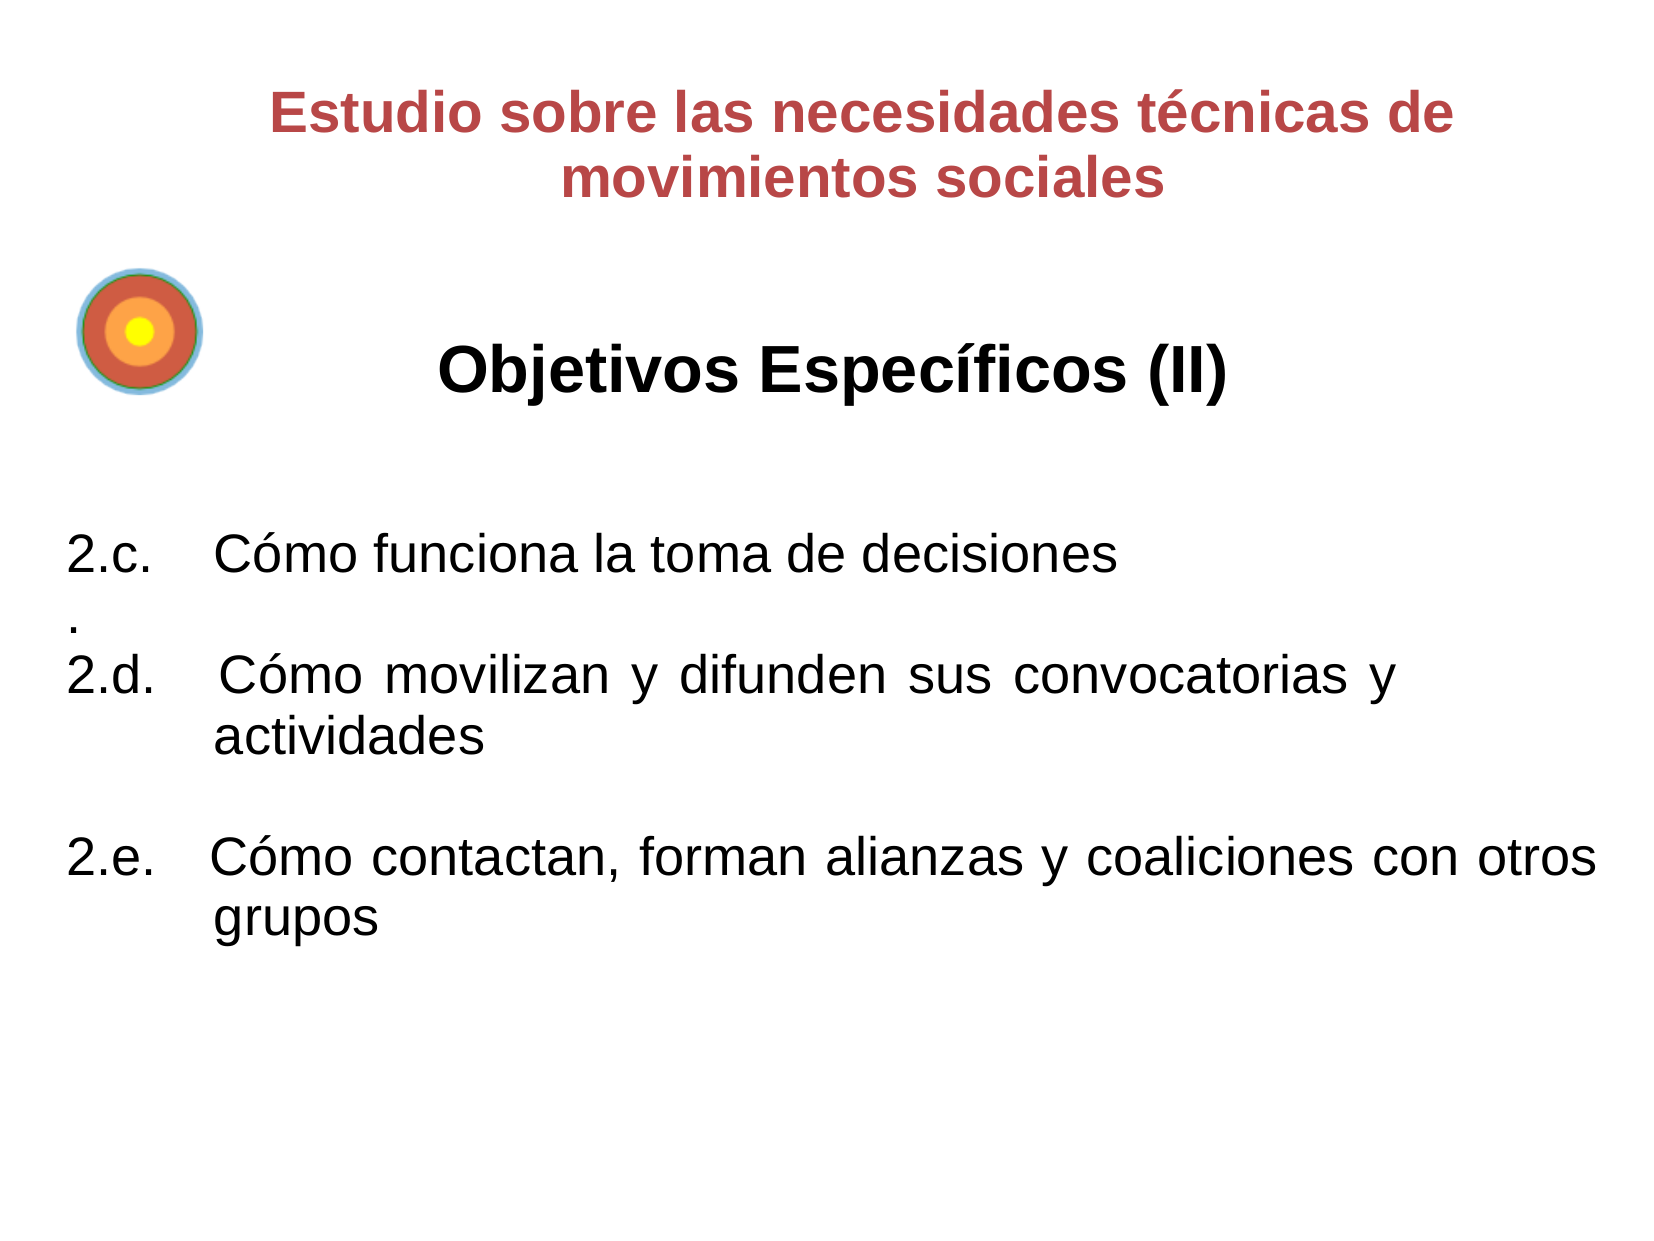

Estudio sobre las necesidades técnicas de movimientos sociales
Objetivos Específicos (II)
2.c. Cómo funciona la toma de decisiones
.
2.d. Cómo movilizan y difunden sus convocatorias y 					actividades
2.e. Cómo contactan, forman alianzas y coaliciones con otros 		grupos